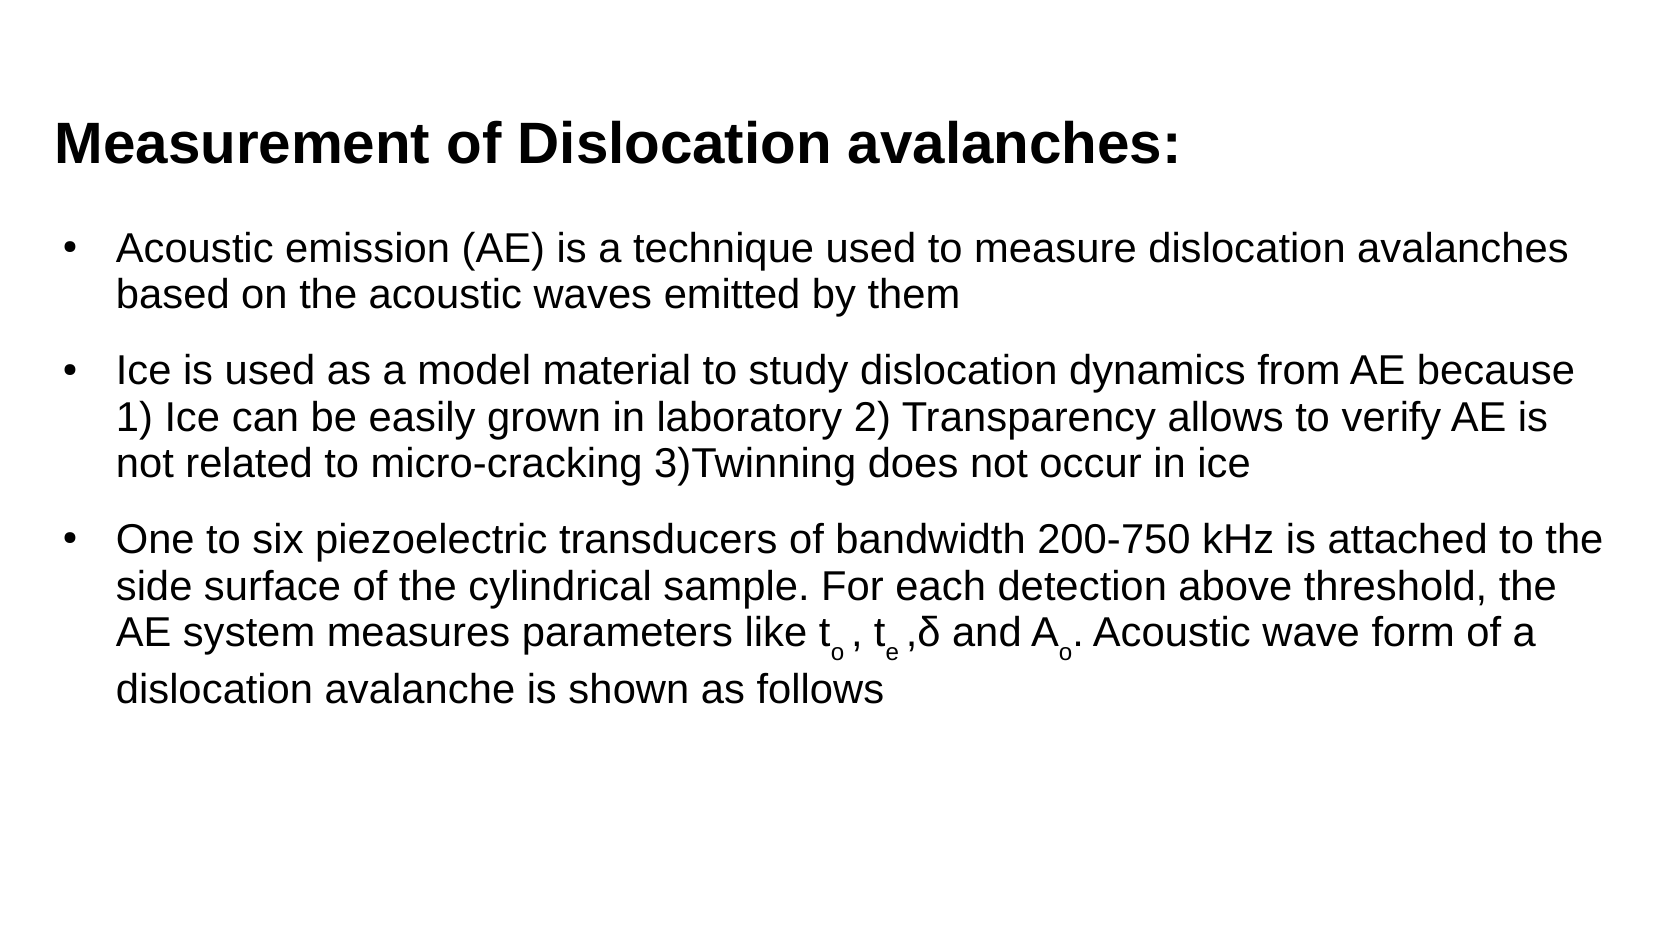

# Measurement of Dislocation avalanches:
Acoustic emission (AE) is a technique used to measure dislocation avalanches based on the acoustic waves emitted by them
Ice is used as a model material to study dislocation dynamics from AE because 1) Ice can be easily grown in laboratory 2) Transparency allows to verify AE is not related to micro-cracking 3)Twinning does not occur in ice
One to six piezoelectric transducers of bandwidth 200-750 kHz is attached to the side surface of the cylindrical sample. For each detection above threshold, the AE system measures parameters like to , te ,δ and Ao. Acoustic wave form of a dislocation avalanche is shown as follows